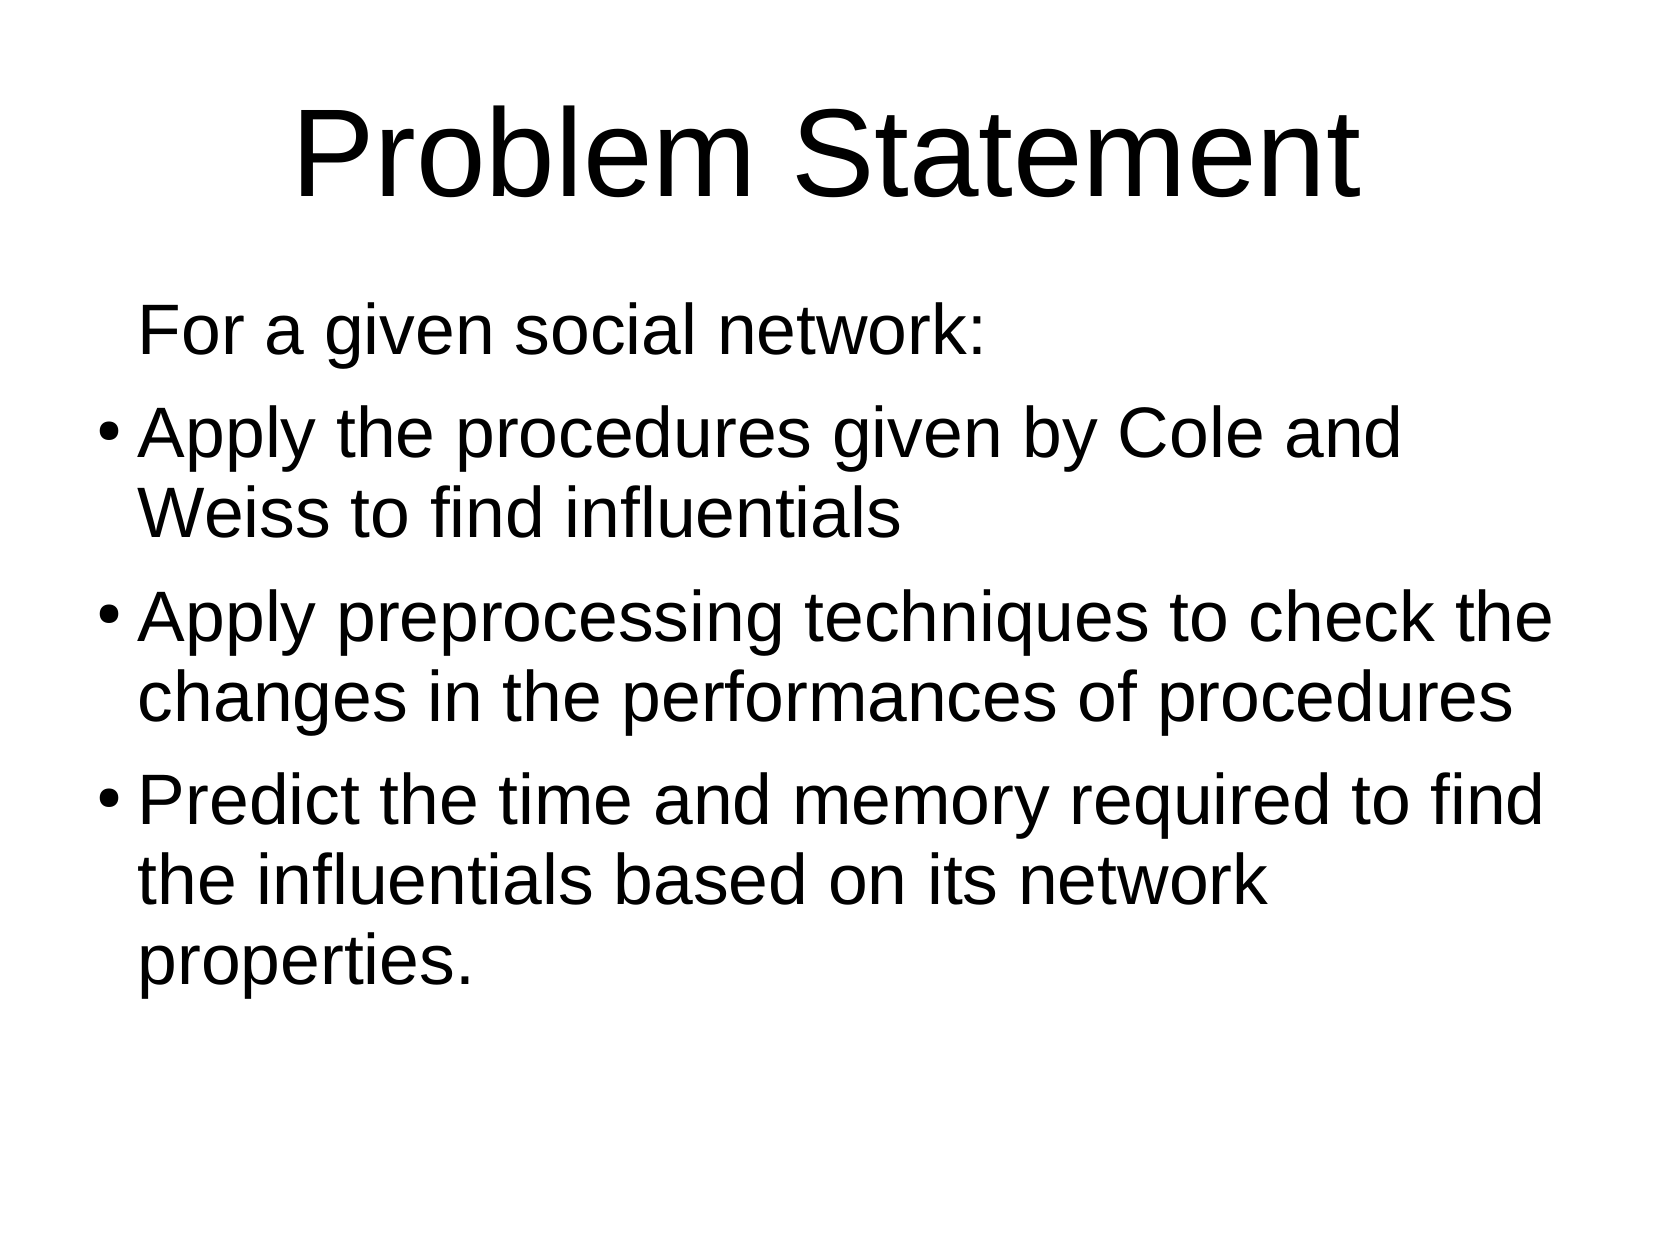

# Problem Statement
For a given social network:
Apply the procedures given by Cole and Weiss to find influentials
Apply preprocessing techniques to check the changes in the performances of procedures
Predict the time and memory required to find the influentials based on its network properties.